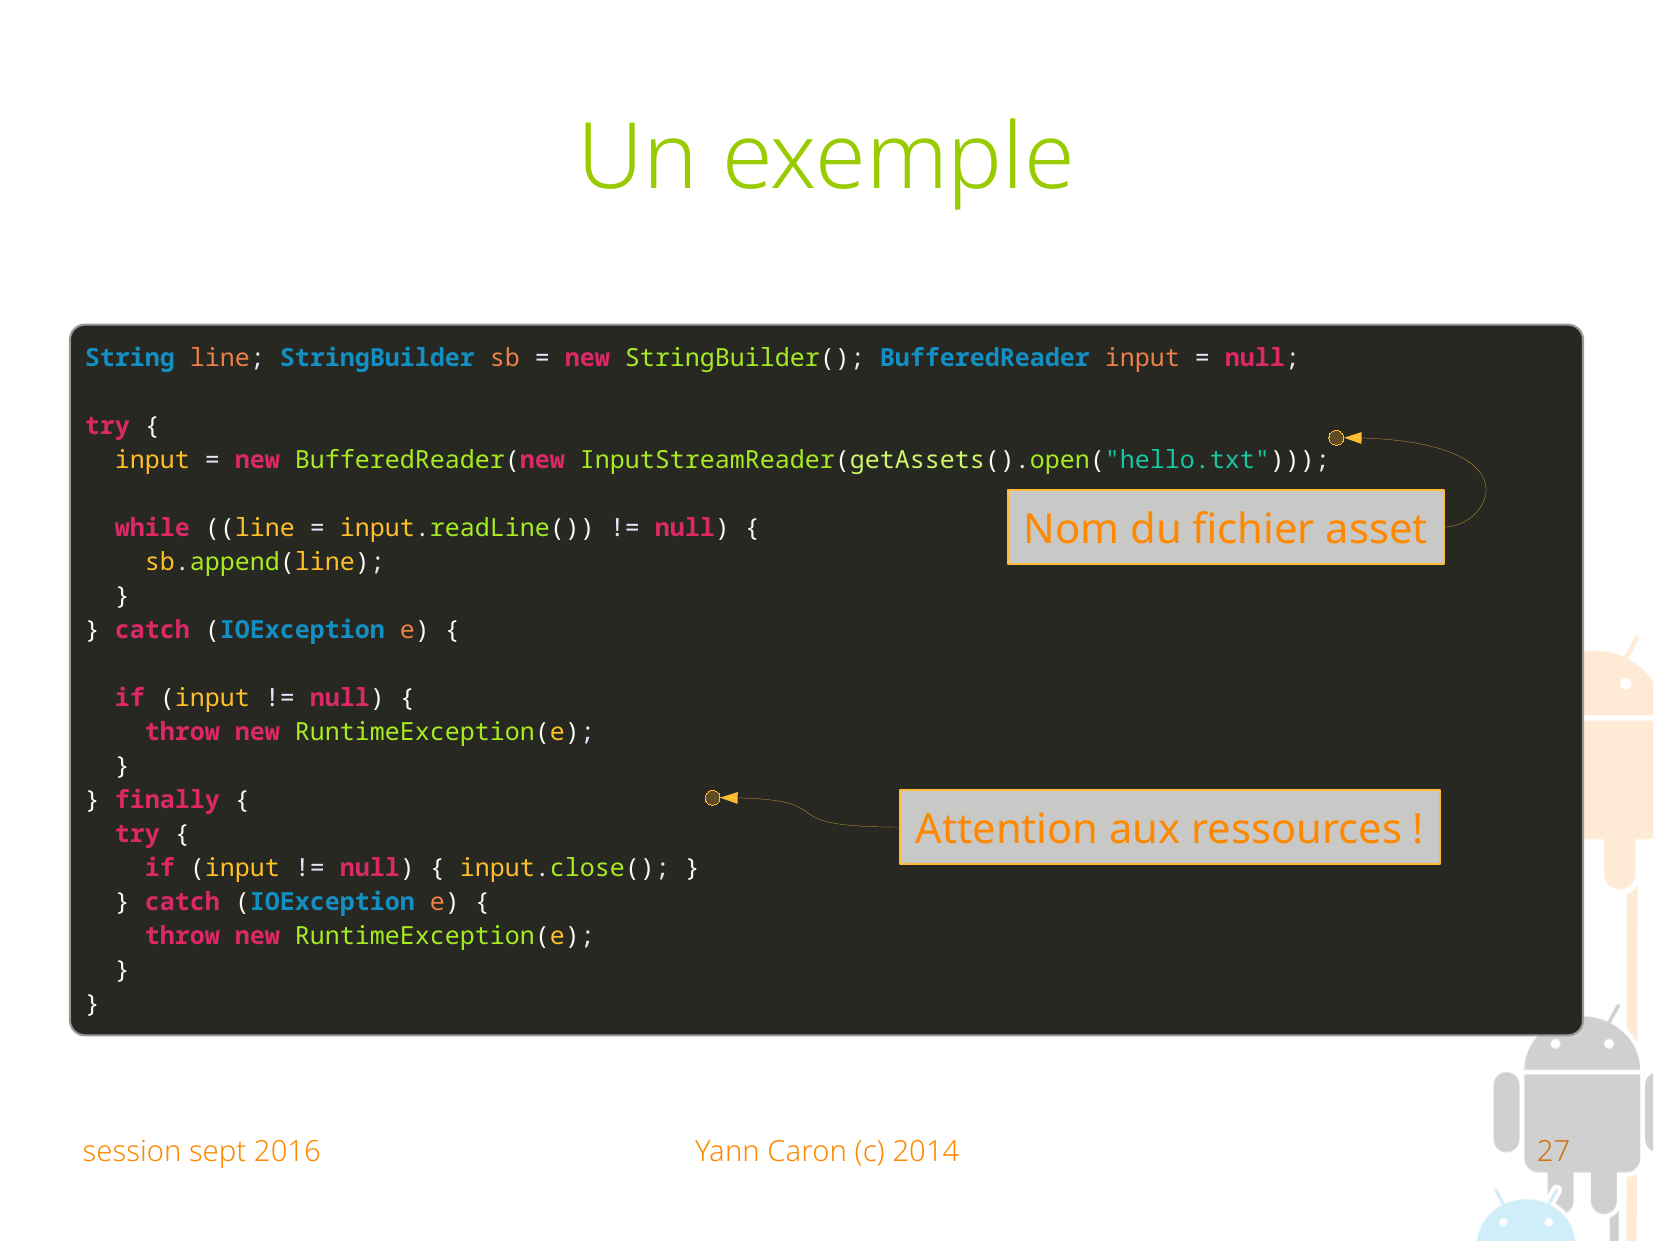

# Un exemple
String line; StringBuilder sb = new StringBuilder(); BufferedReader input = null;
try {
 input = new BufferedReader(new InputStreamReader(getAssets().open("hello.txt")));
 while ((line = input.readLine()) != null) {
 sb.append(line);
 }
} catch (IOException e) {
 if (input != null) {
 throw new RuntimeException(e);
 }
} finally {
 try {
 if (input != null) { input.close(); }
 } catch (IOException e) {
 throw new RuntimeException(e);
 }
}
Nom du fichier asset
Attention aux ressources !
session sept 2016
Yann Caron (c) 2014
27